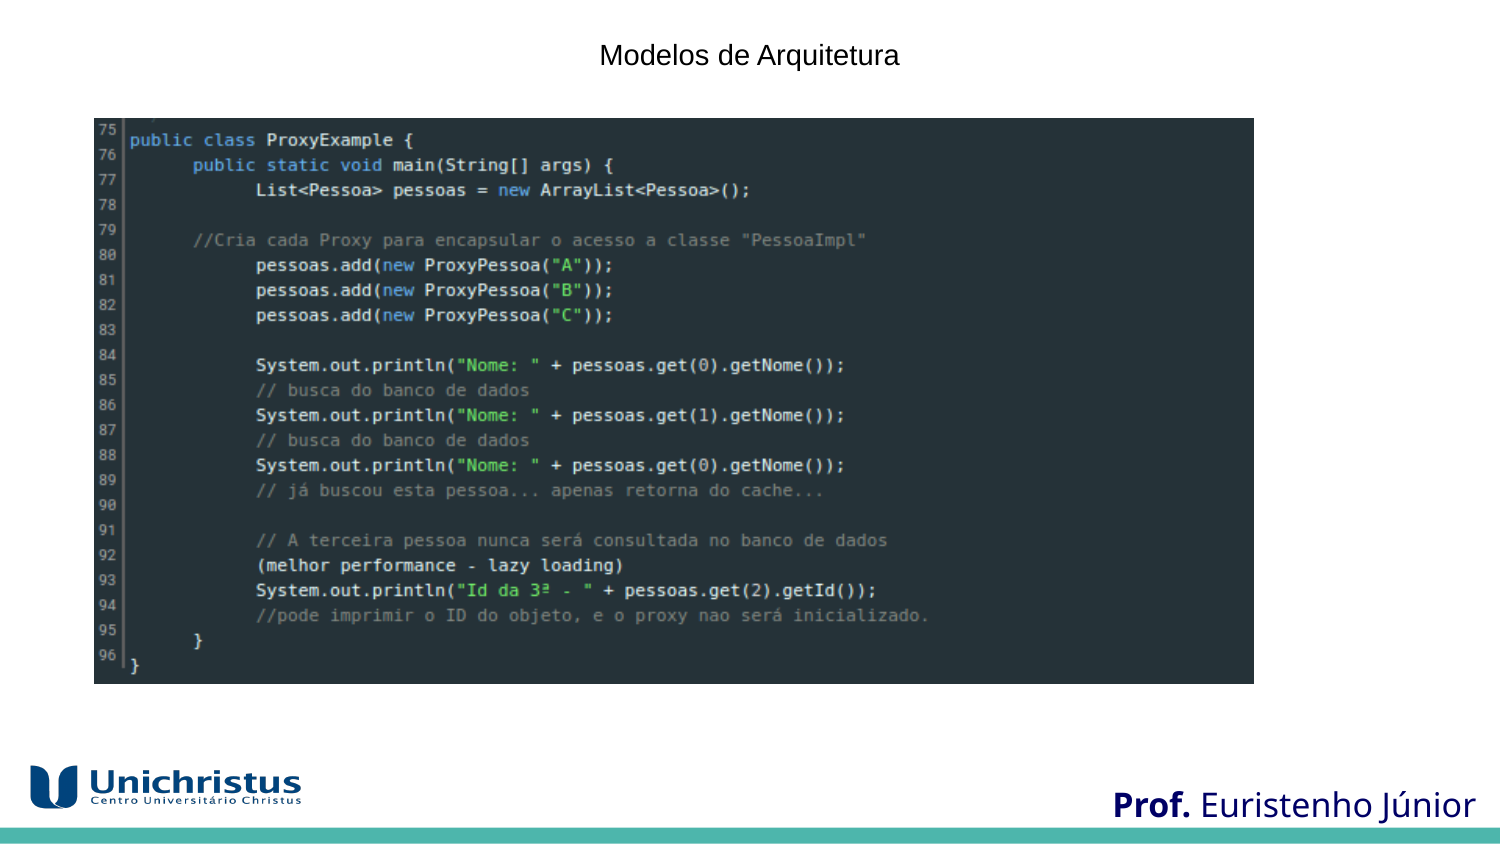

# Modelos de Arquitetura
Prof. Euristenho Júnior